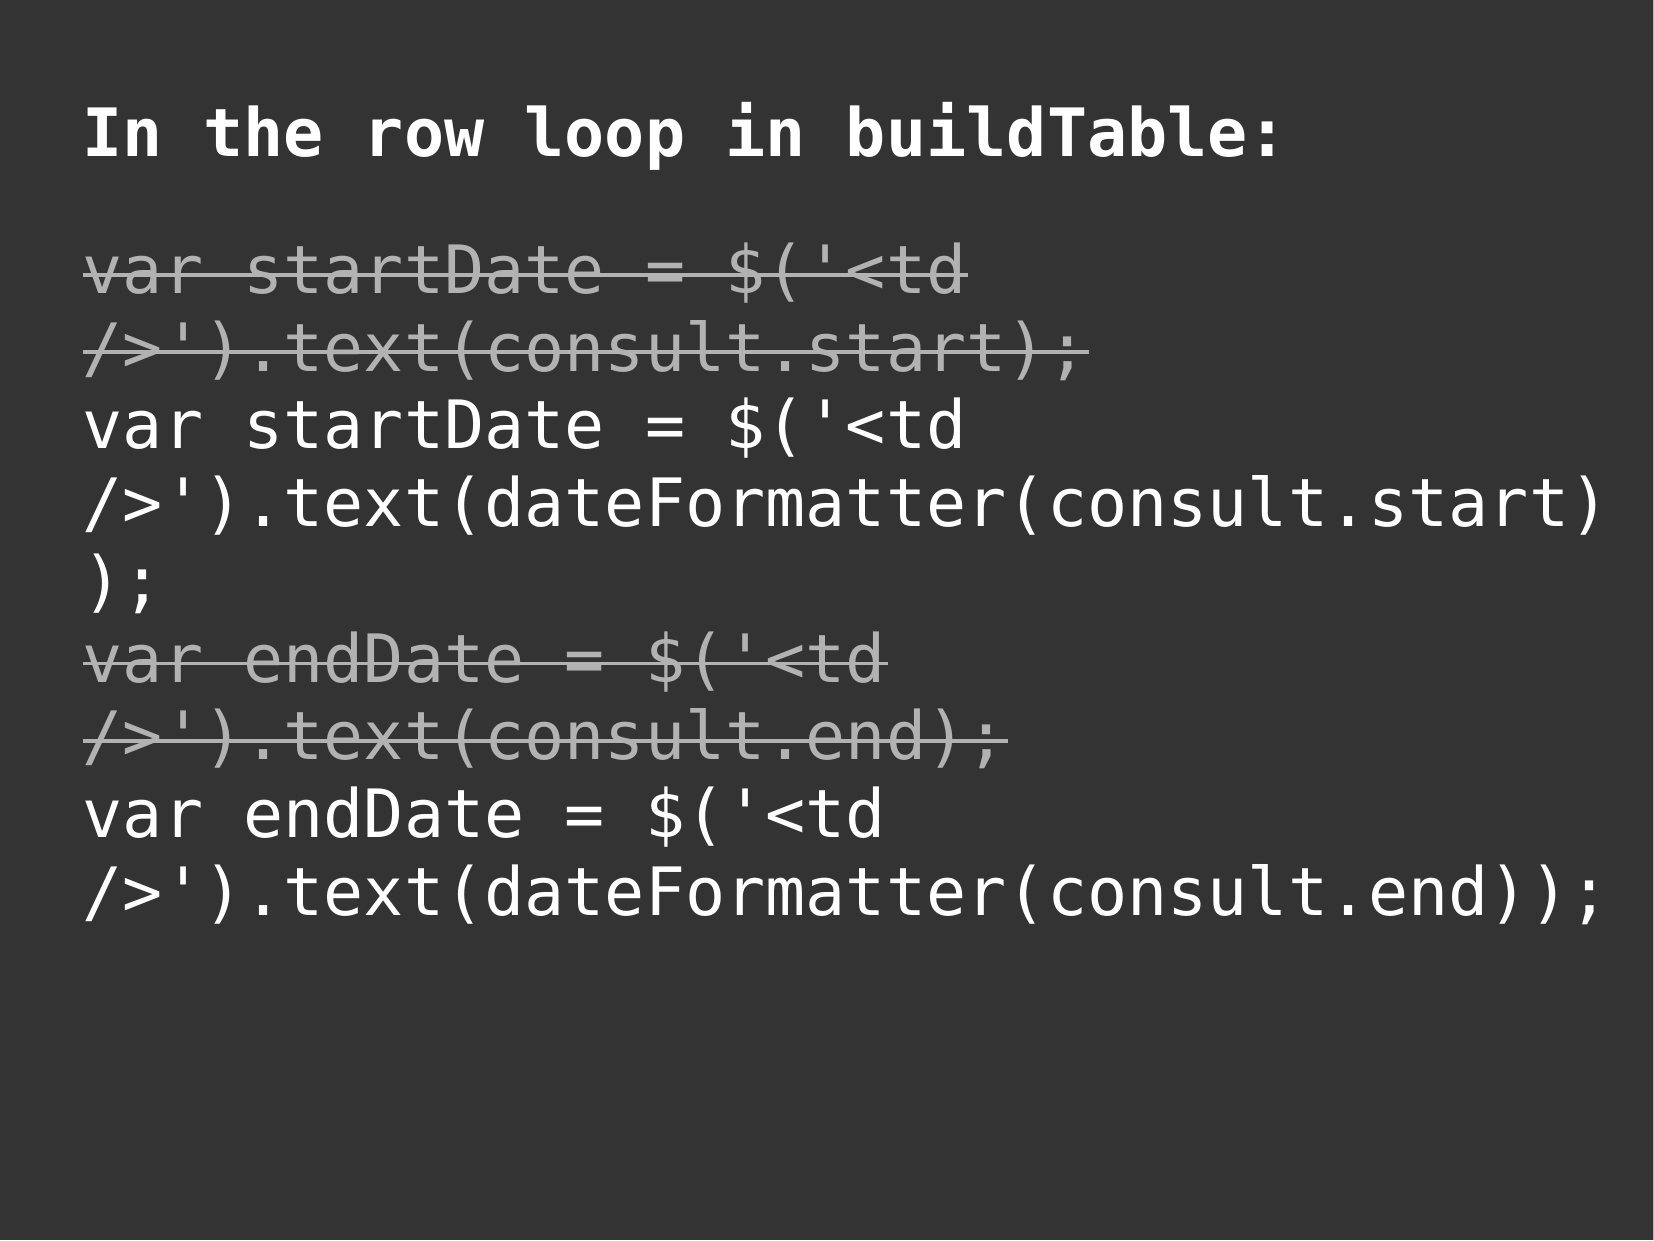

# In the row loop in buildTable:
var startDate = $('<td />').text(consult.start);
var startDate = $('<td />').text(dateFormatter(consult.start));
var endDate = $('<td />').text(consult.end);
var endDate = $('<td />').text(dateFormatter(consult.end));